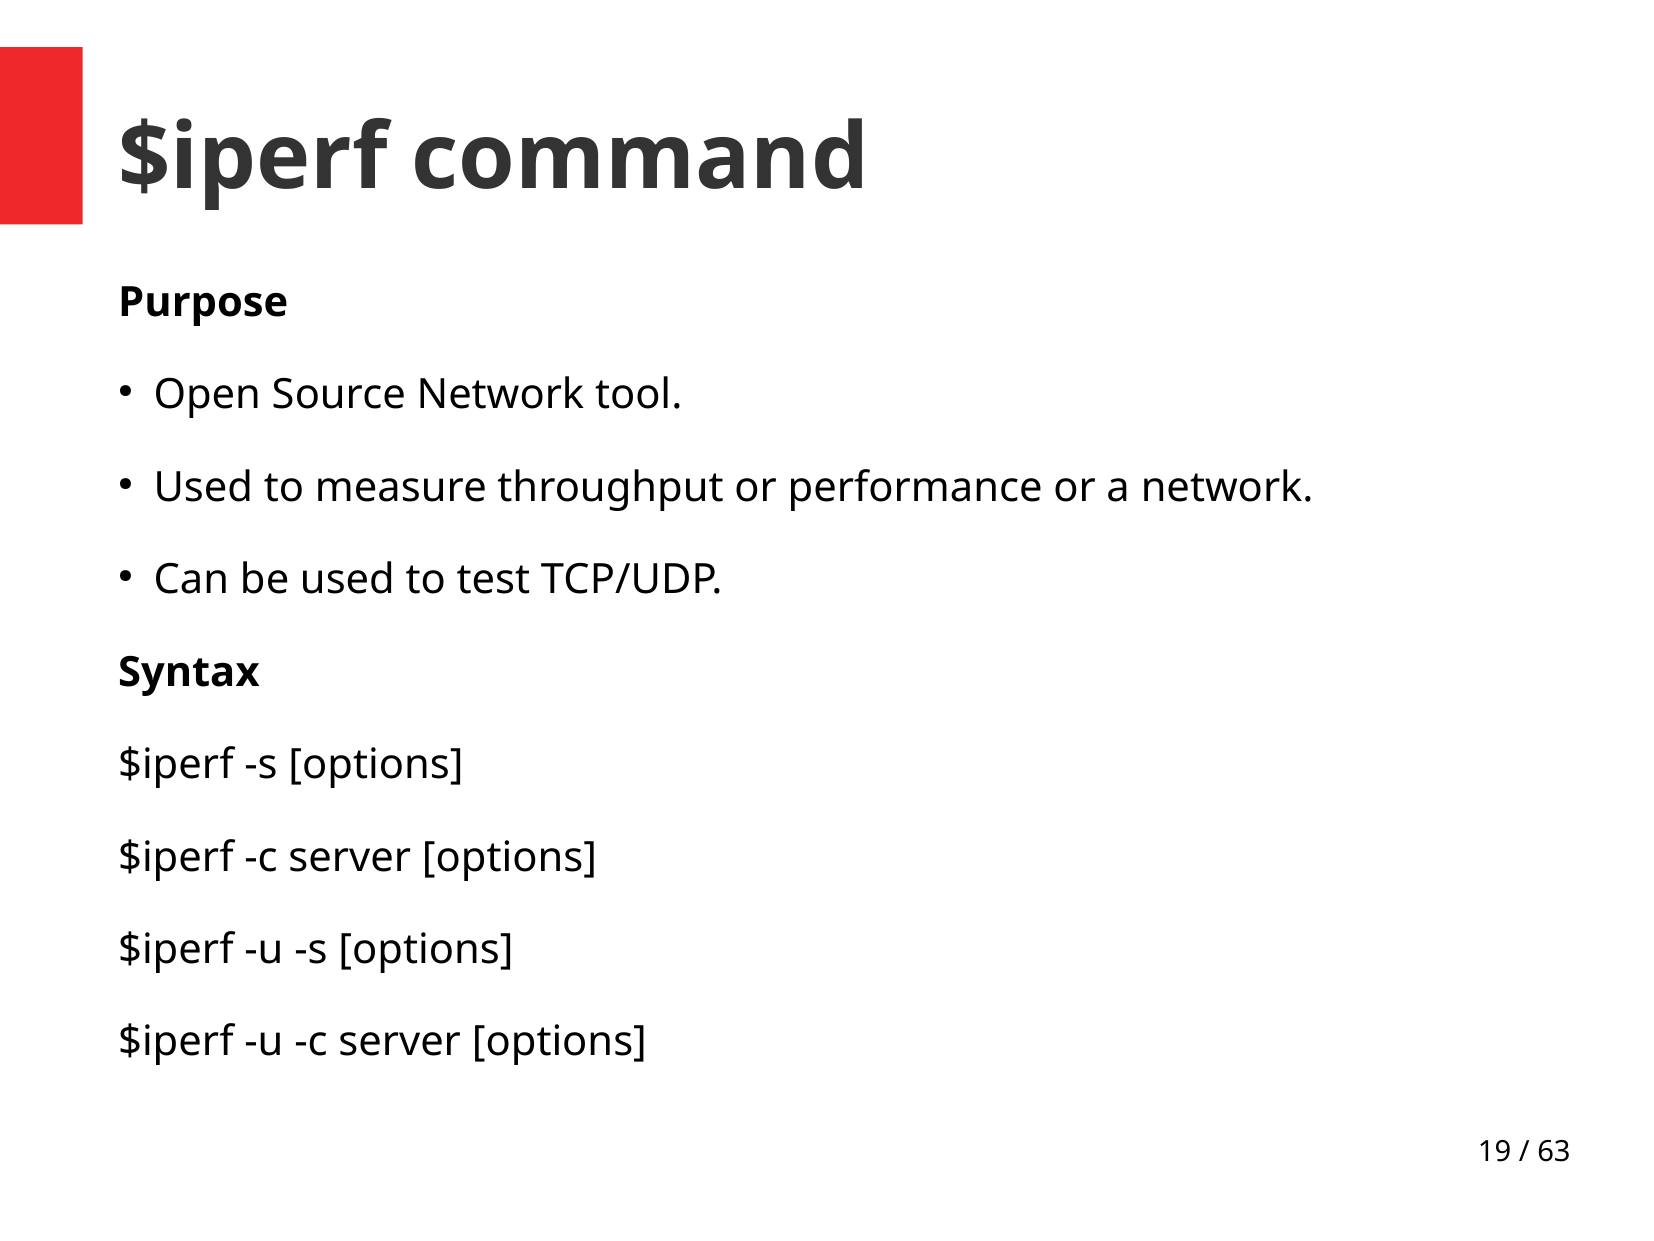

# $iperf command
Purpose
Open Source Network tool.
Used to measure throughput or performance or a network.
Can be used to test TCP/UDP.
Syntax
$iperf -s [options]
$iperf -c server [options]
$iperf -u -s [options]
$iperf -u -c server [options]
19